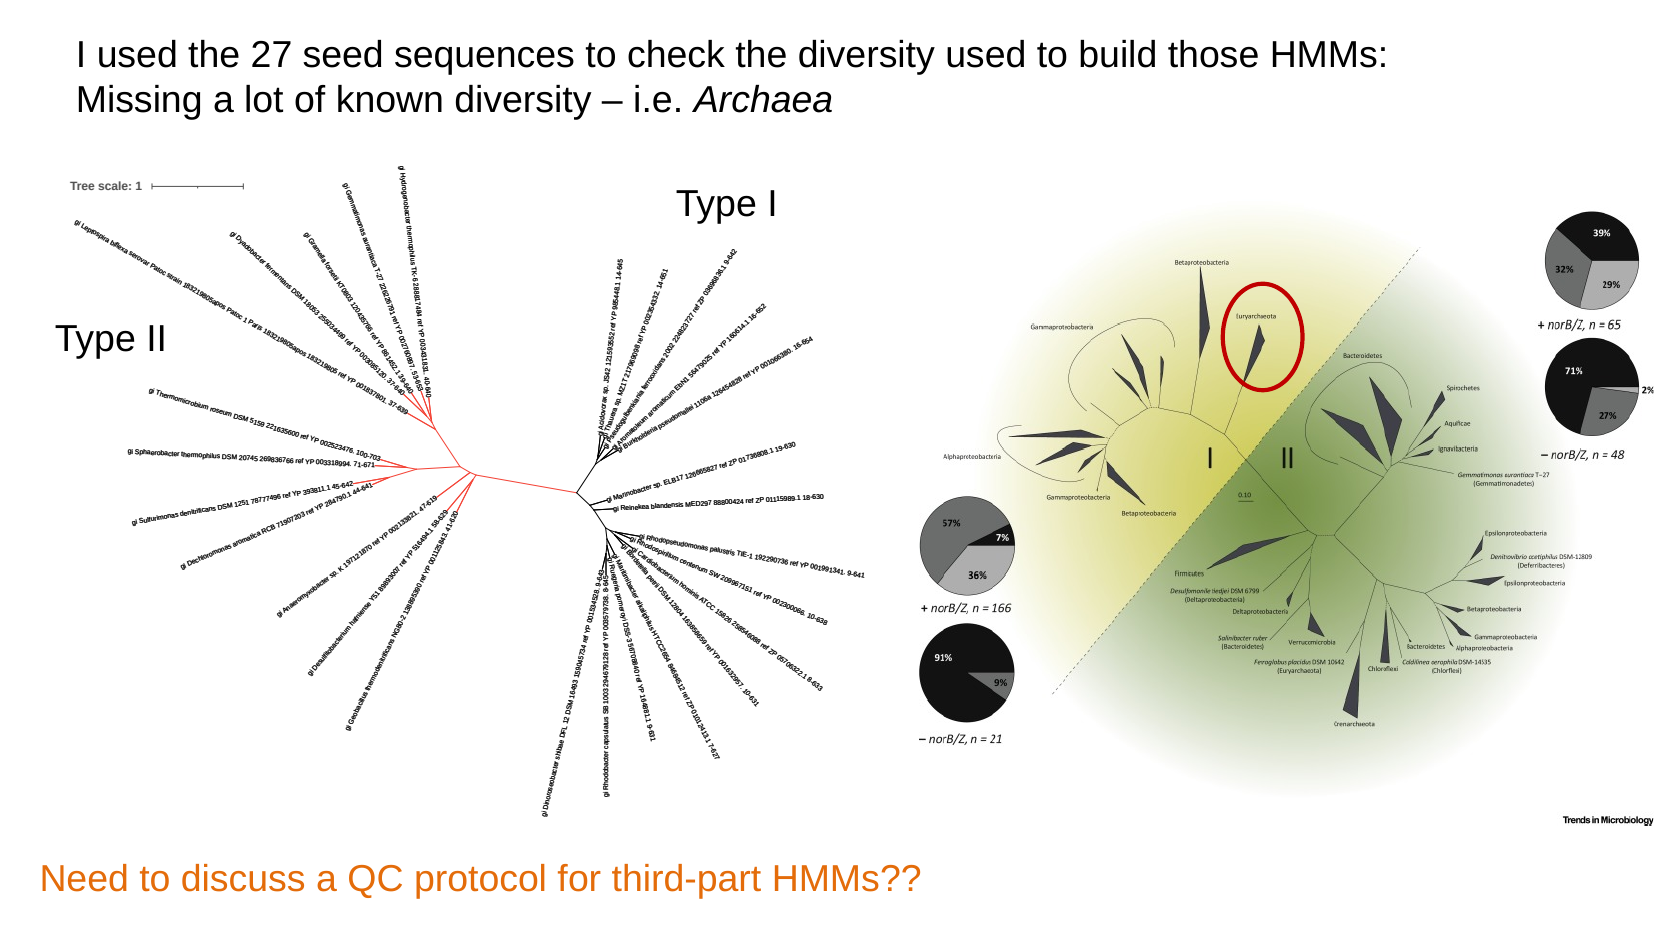

I used the 27 seed sequences to check the diversity used to build those HMMs:
Missing a lot of known diversity – i.e. Archaea
Type I
Type II
Need to discuss a QC protocol for third-part HMMs??